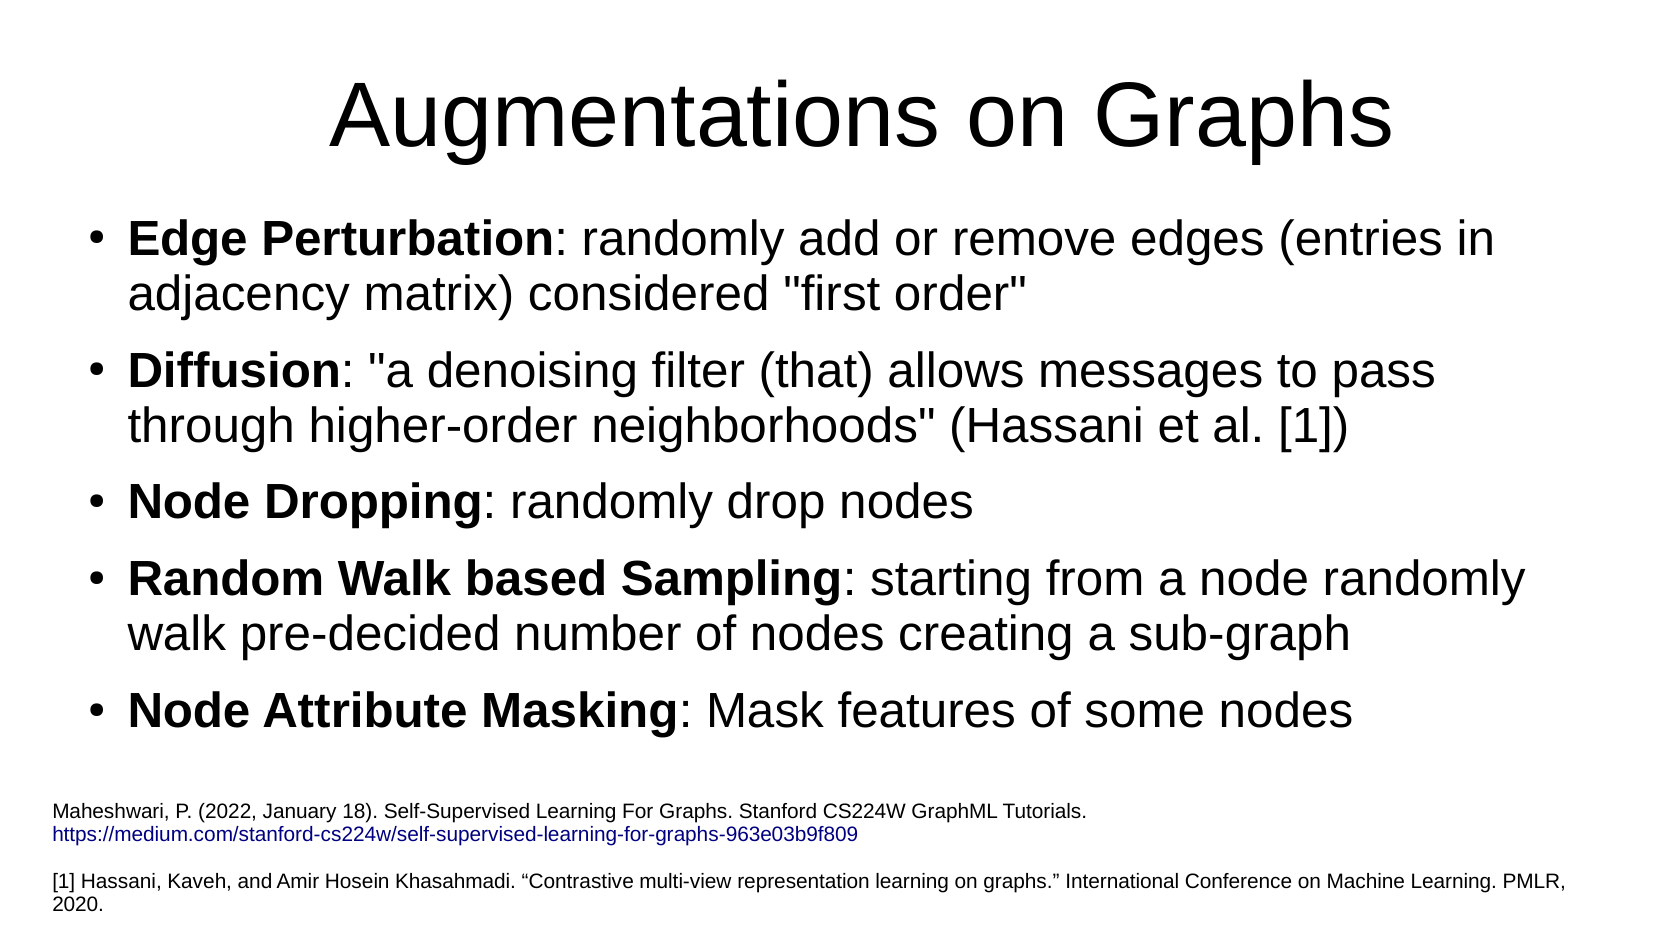

# Augmentations on Graphs
Edge Perturbation: randomly add or remove edges (entries in adjacency matrix) considered "first order"
Diffusion: "a denoising filter (that) allows messages to pass through higher-order neighborhoods" (Hassani et al. [1])
Node Dropping: randomly drop nodes
Random Walk based Sampling: starting from a node randomly walk pre-decided number of nodes creating a sub-graph
Node Attribute Masking: Mask features of some nodes
Maheshwari, P. (2022, January 18). Self-Supervised Learning For Graphs. Stanford CS224W GraphML Tutorials. https://medium.com/stanford-cs224w/self-supervised-learning-for-graphs-963e03b9f809
[1] Hassani, Kaveh, and Amir Hosein Khasahmadi. “Contrastive multi-view representation learning on graphs.” International Conference on Machine Learning. PMLR, 2020.